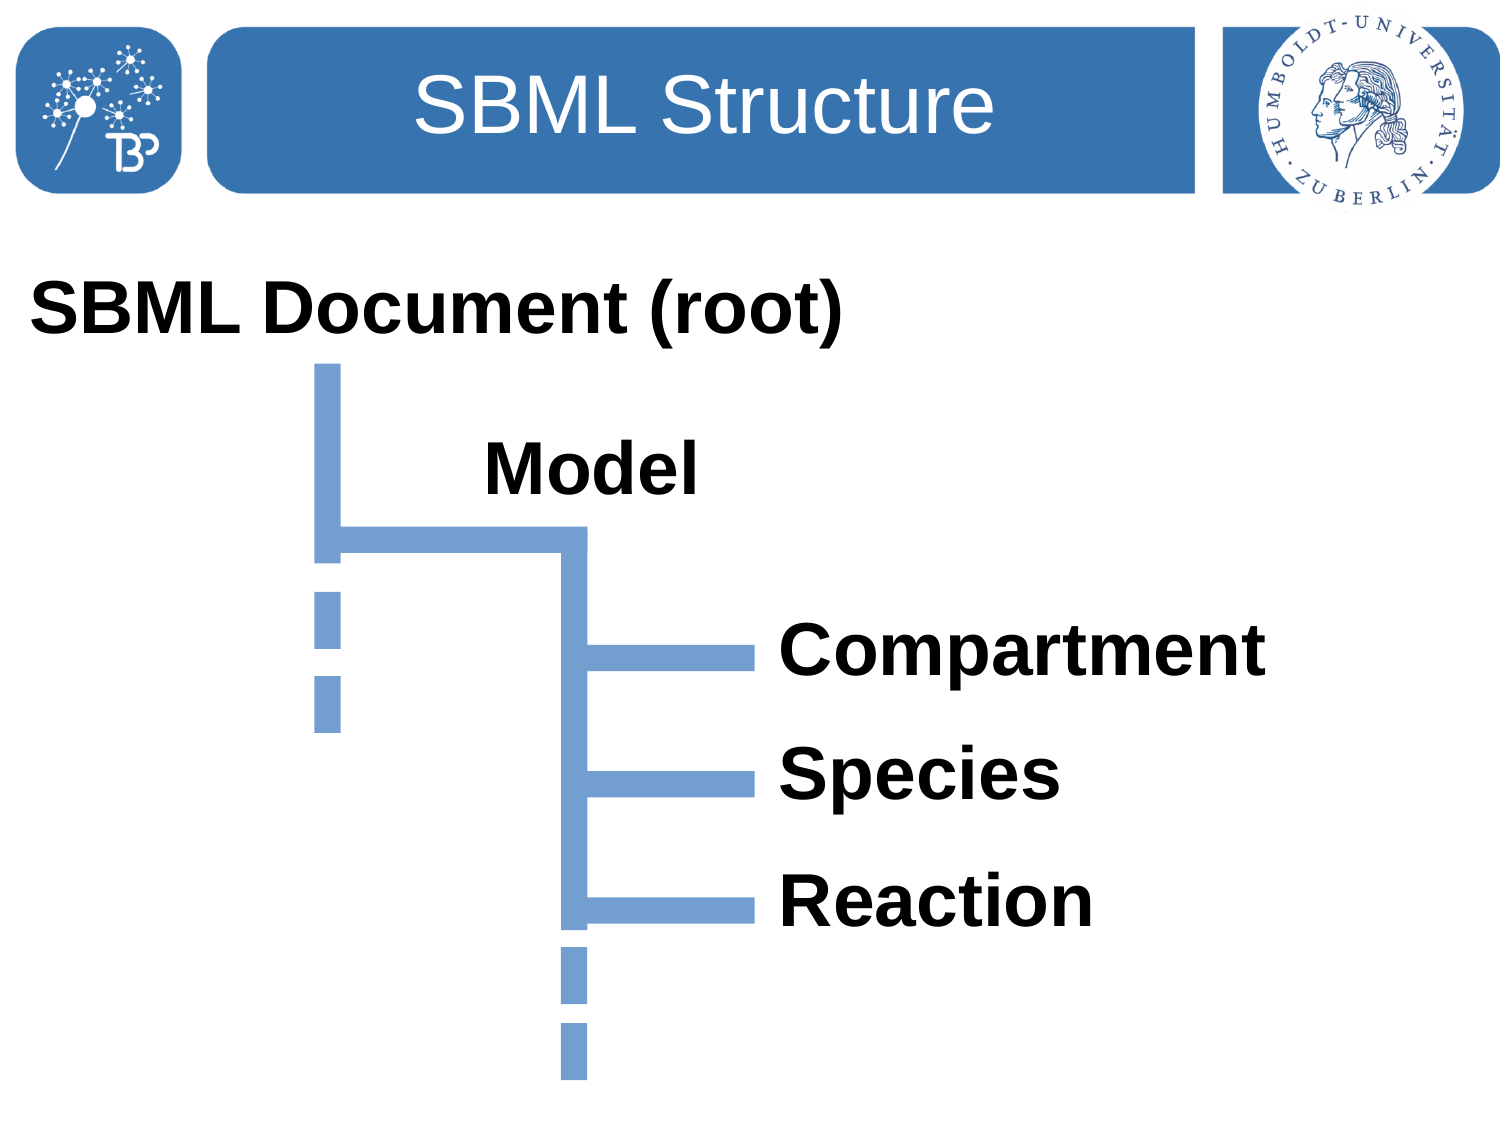

# SBML Structure
SBML Document (root)
Model
Compartment
Species
Reaction